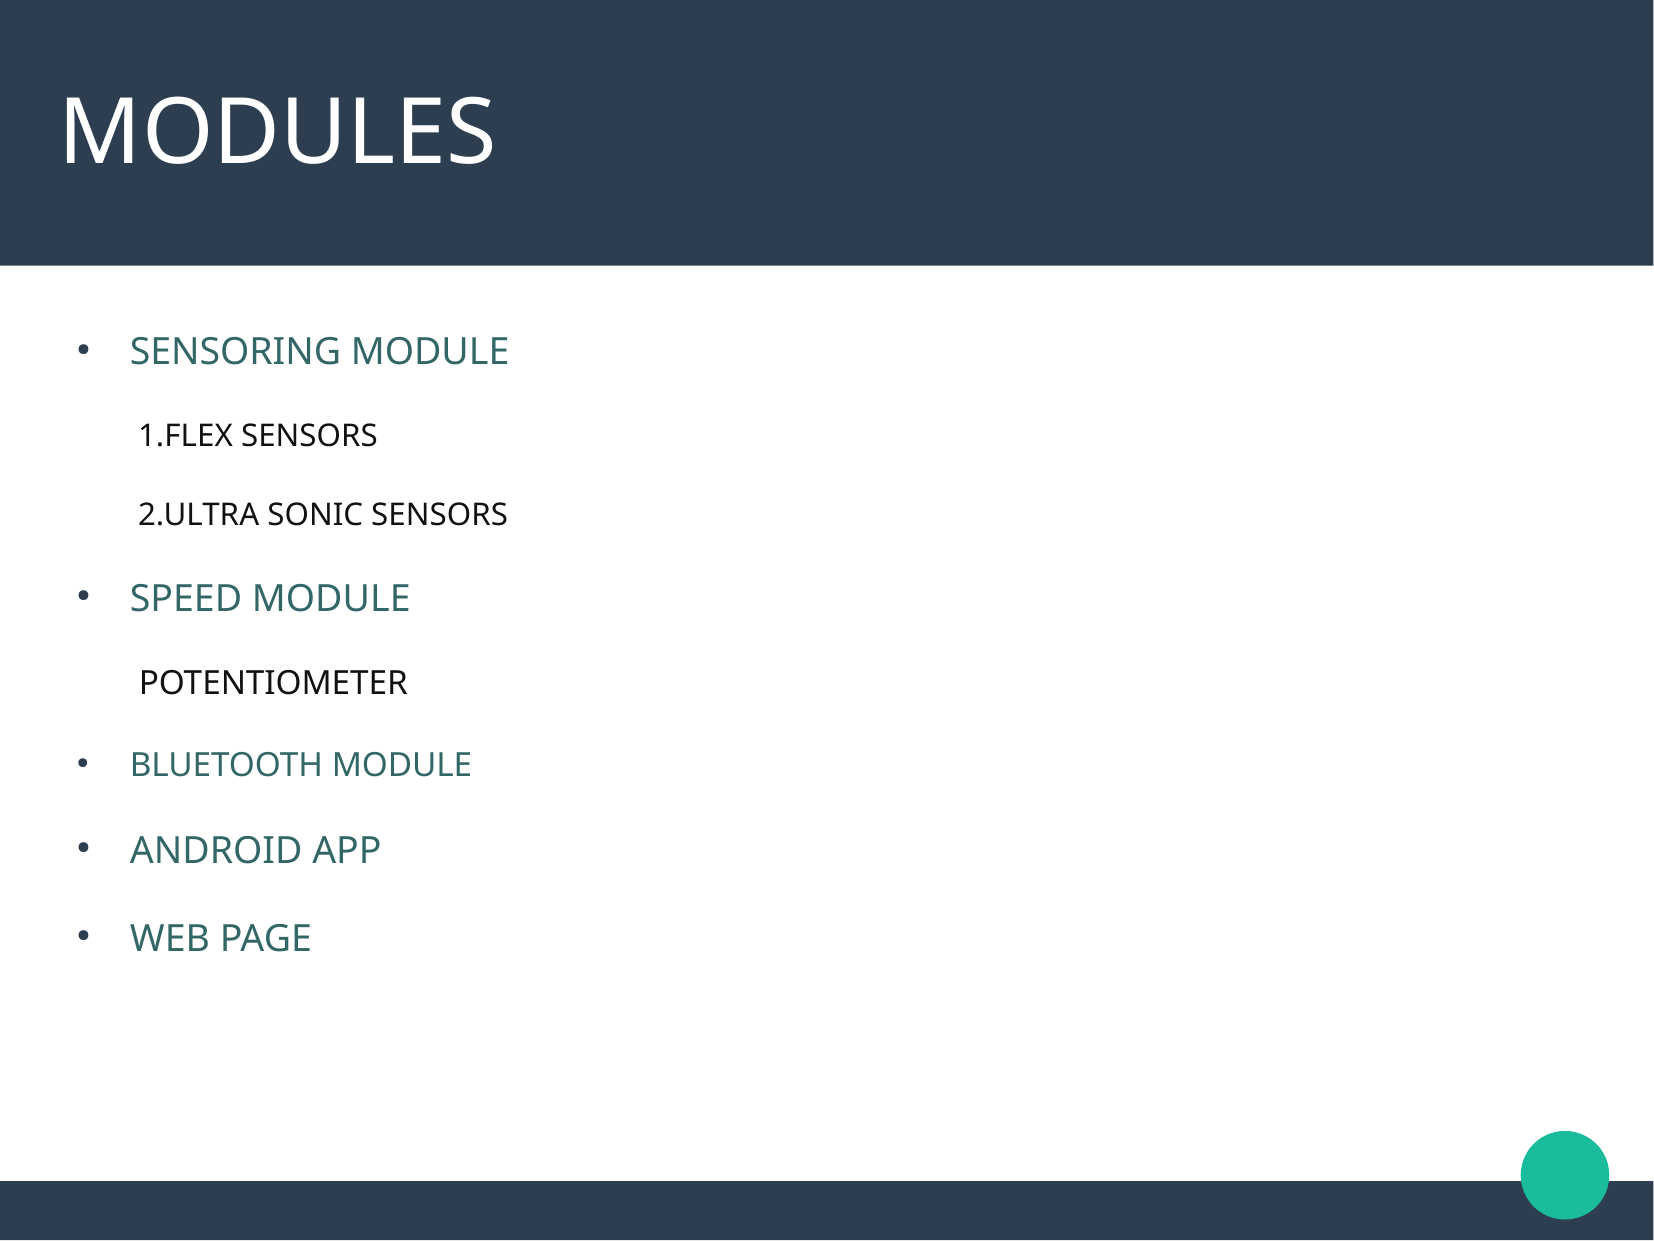

# MODULES
SENSORING MODULE
 1.FLEX SENSORS
 2.ULTRA SONIC SENSORS
SPEED MODULE
 POTENTIOMETER
BLUETOOTH MODULE
ANDROID APP
WEB PAGE